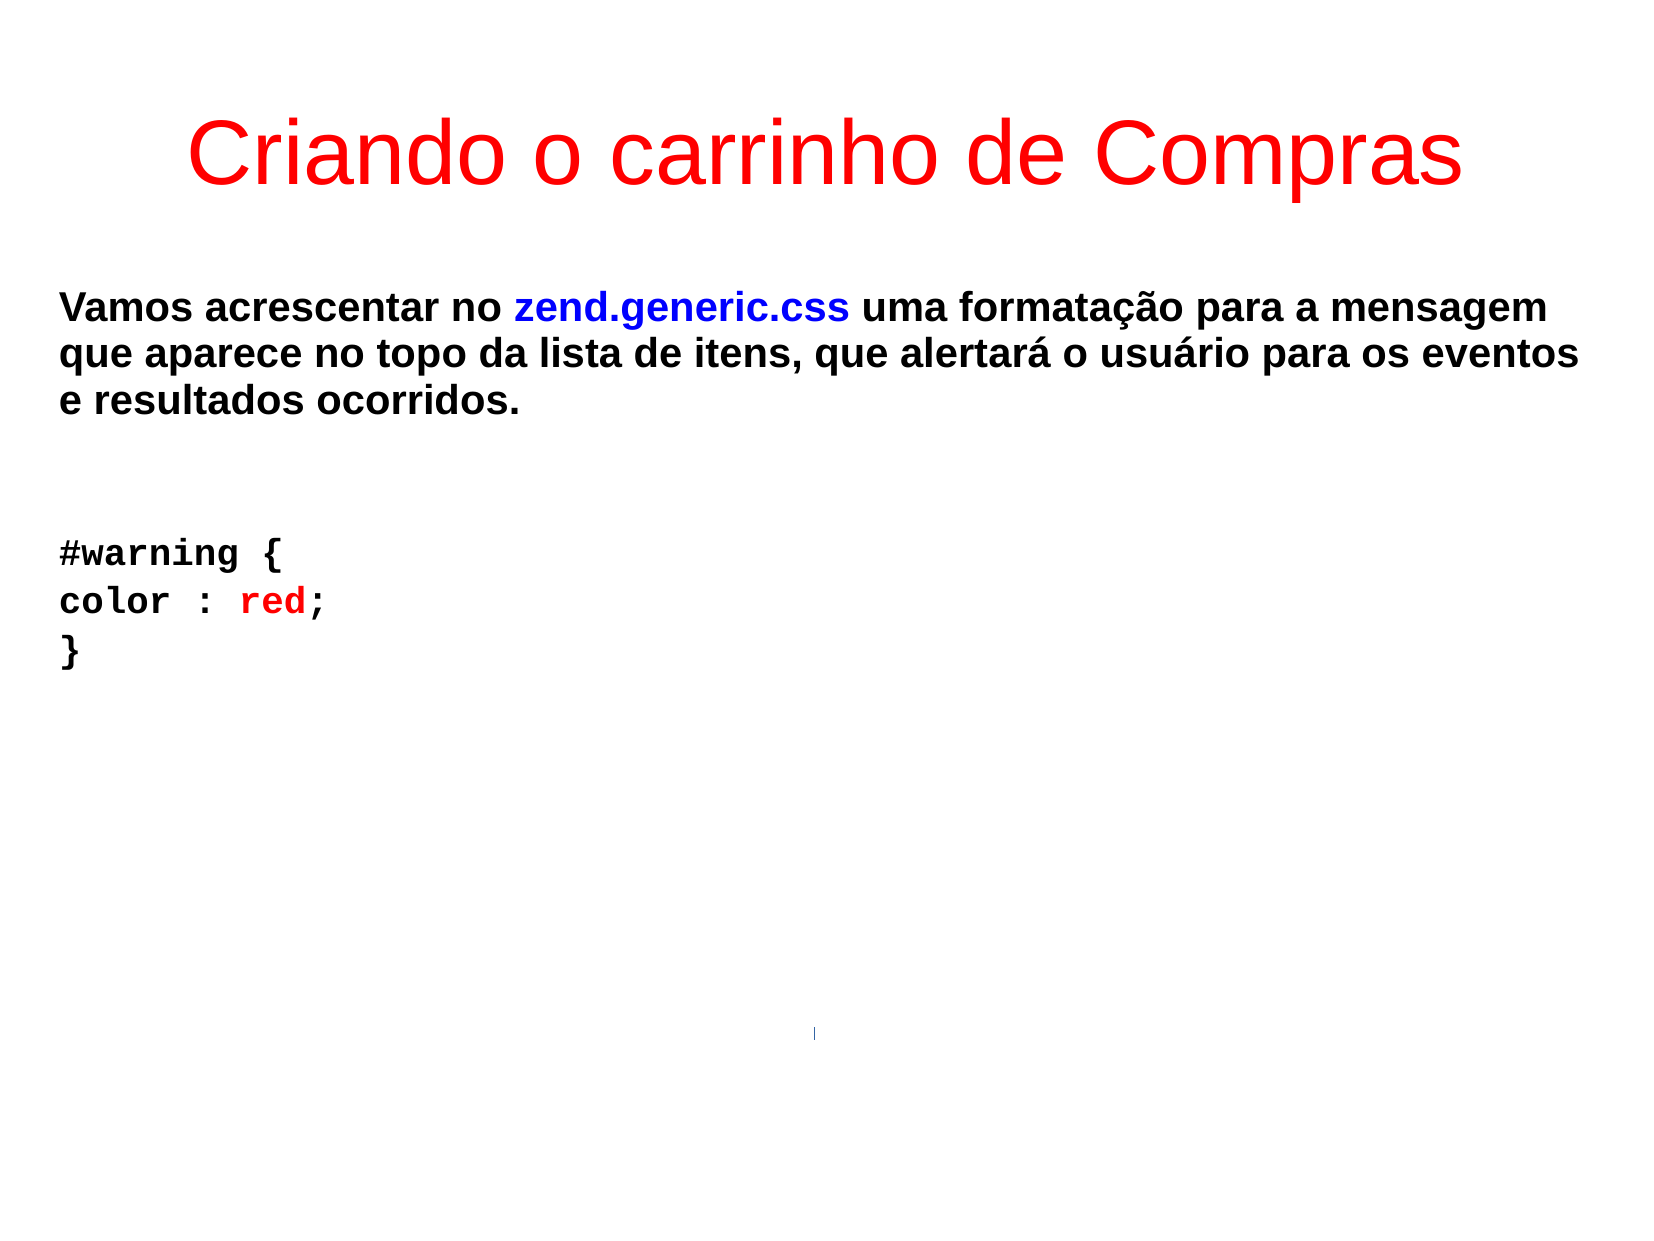

# Criando o carrinho de Compras
Vamos acrescentar no zend.generic.css uma formatação para a mensagem que aparece no topo da lista de itens, que alertará o usuário para os eventos e resultados ocorridos.
#warning {
color : red;
}